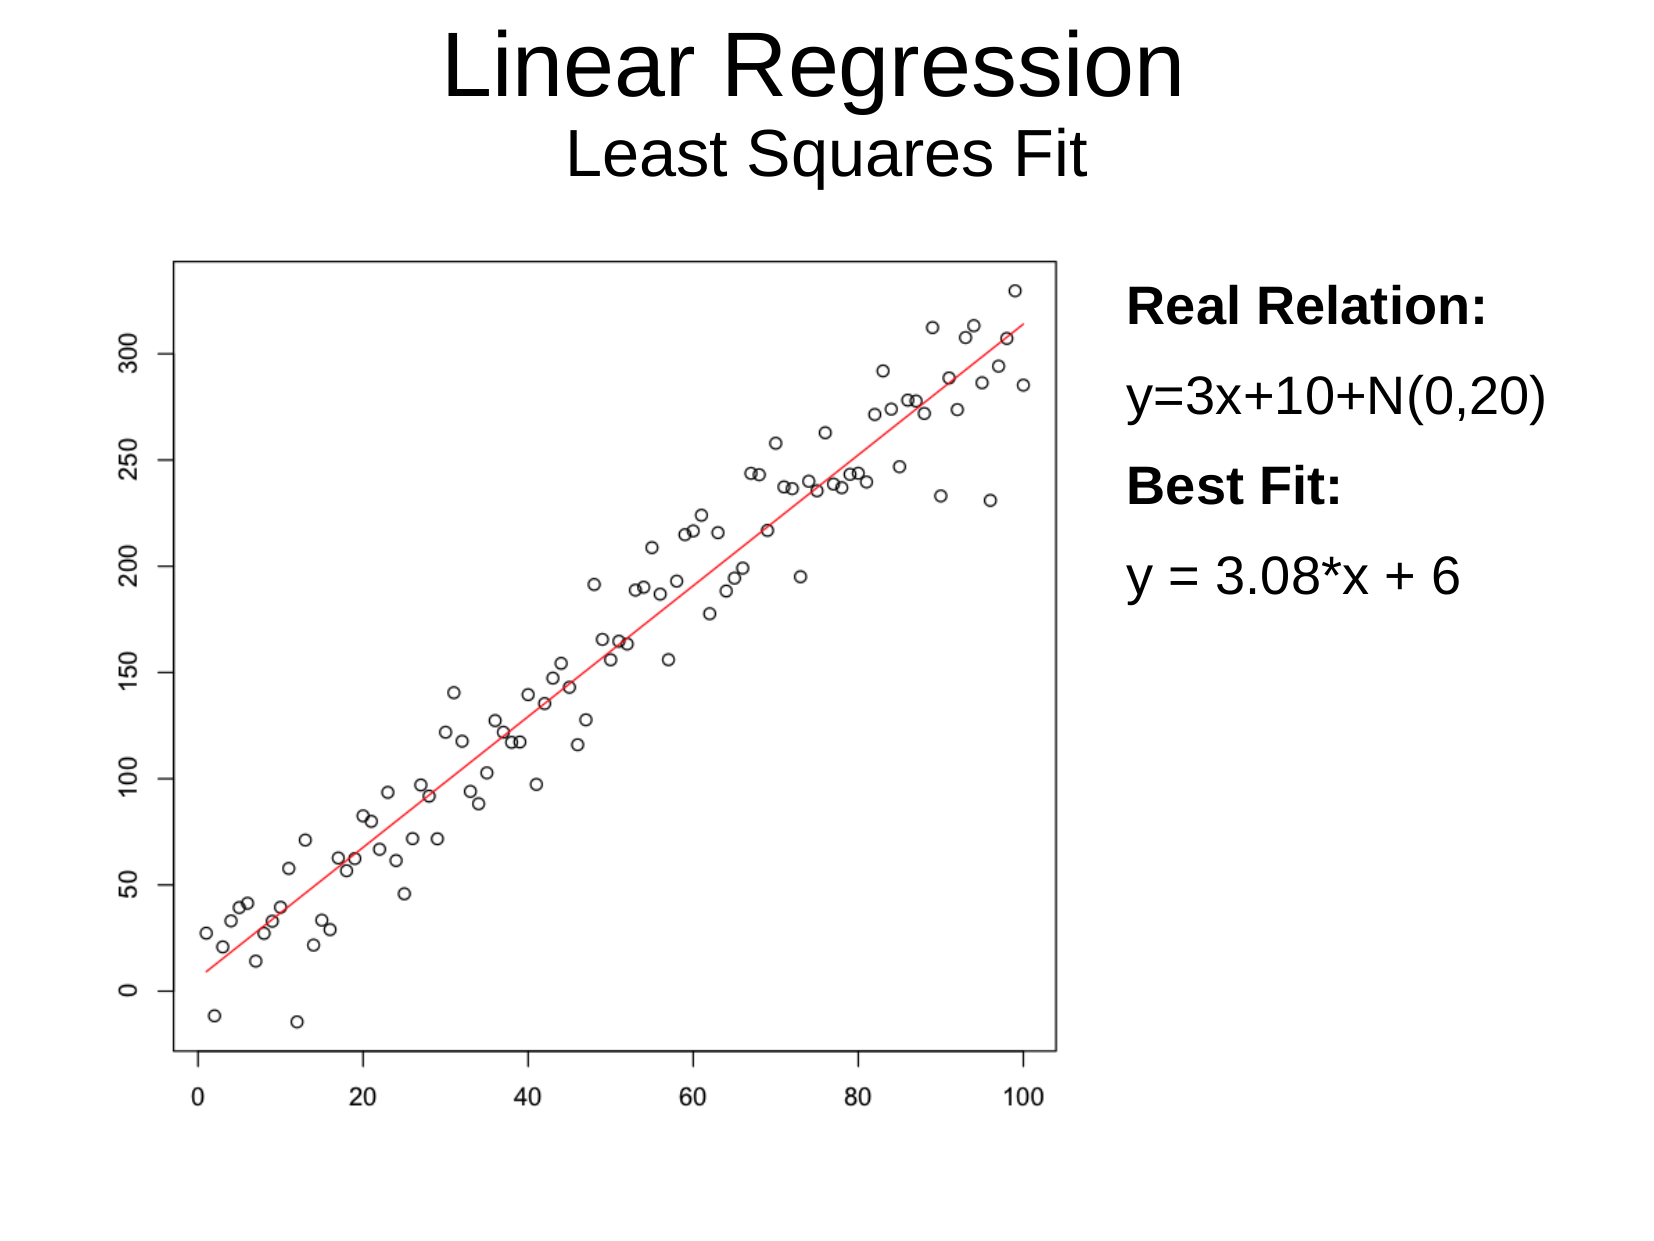

# Linear Regression Least Squares Fit
Real Relation:
y=3x+10+N(0,20)
Best Fit:
y = 3.08*x + 6